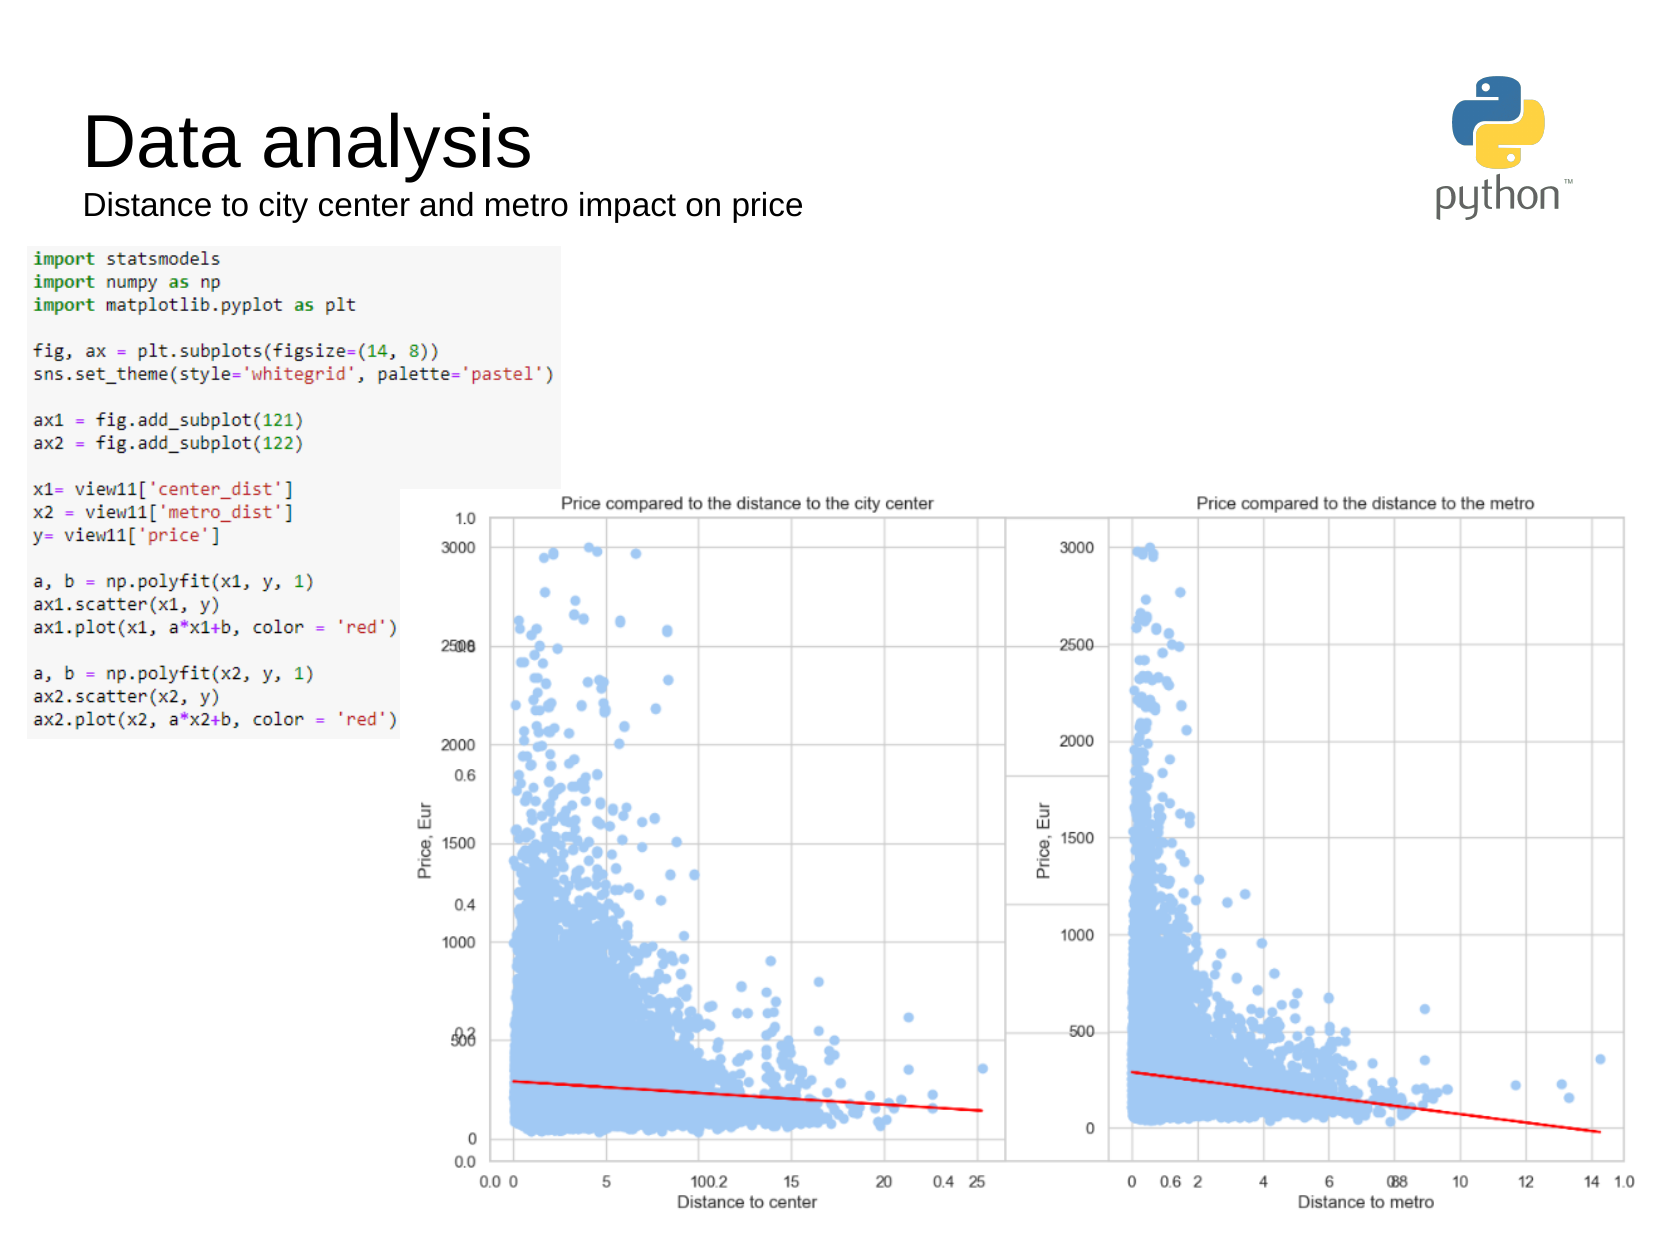

# Data analysis Distance to city center and metro impact on price